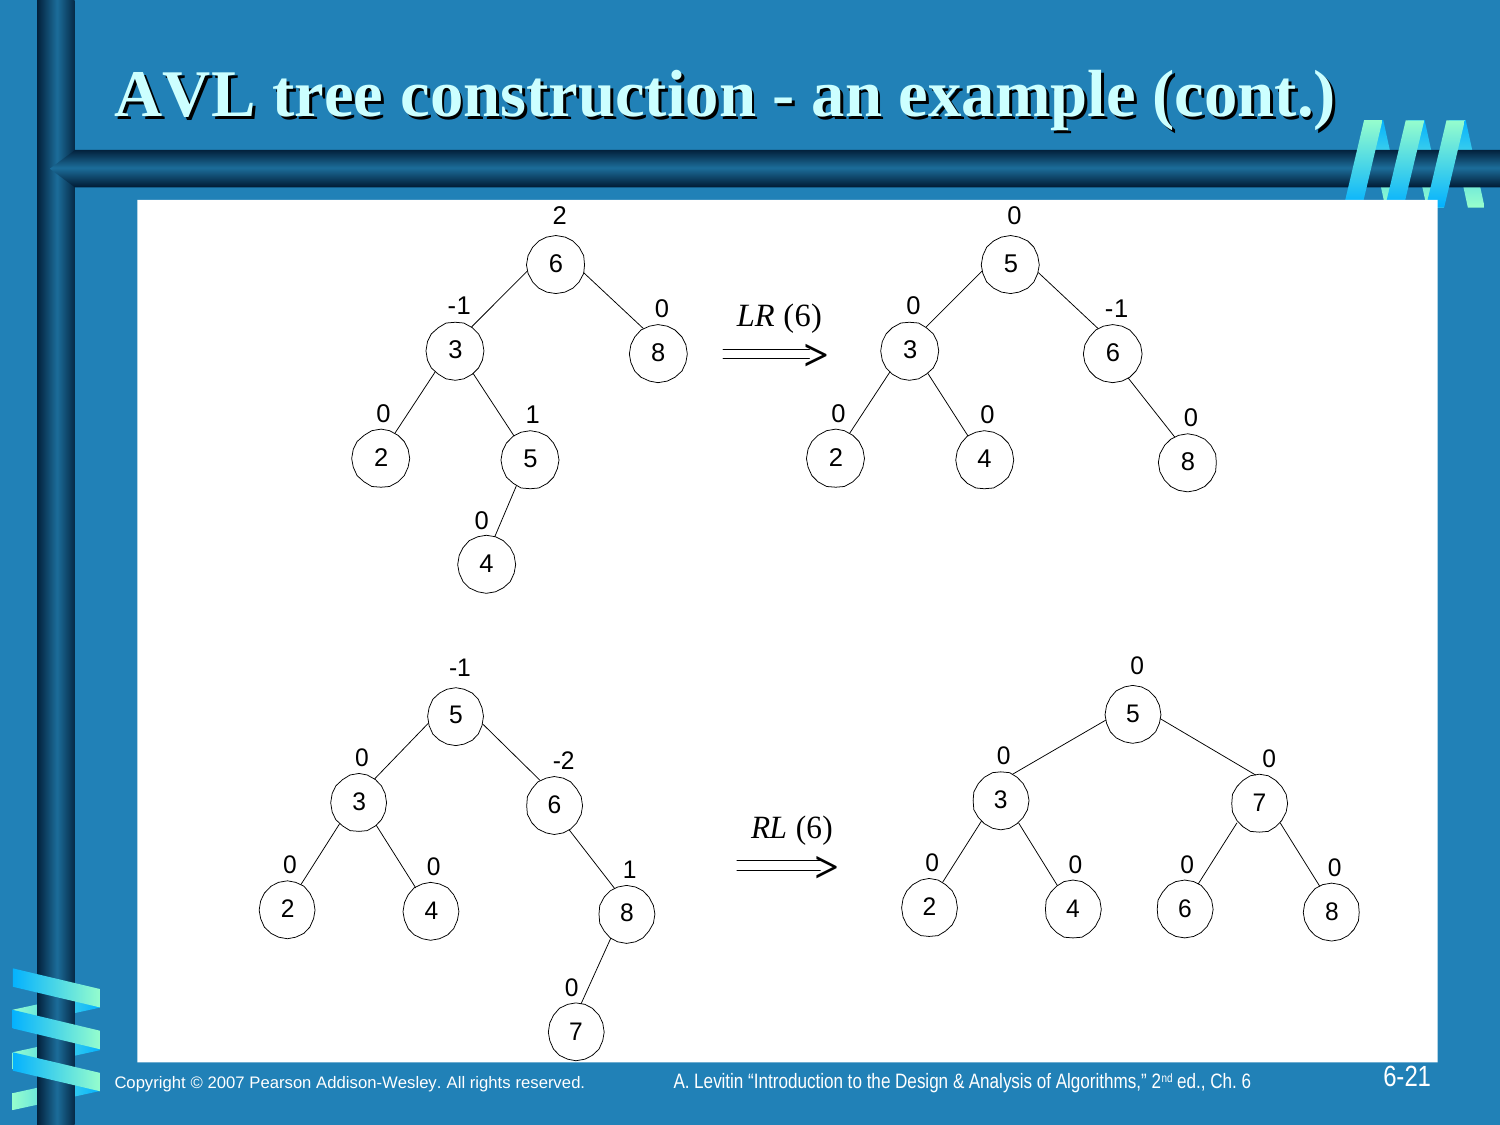

# AVL tree construction - an example (cont.)